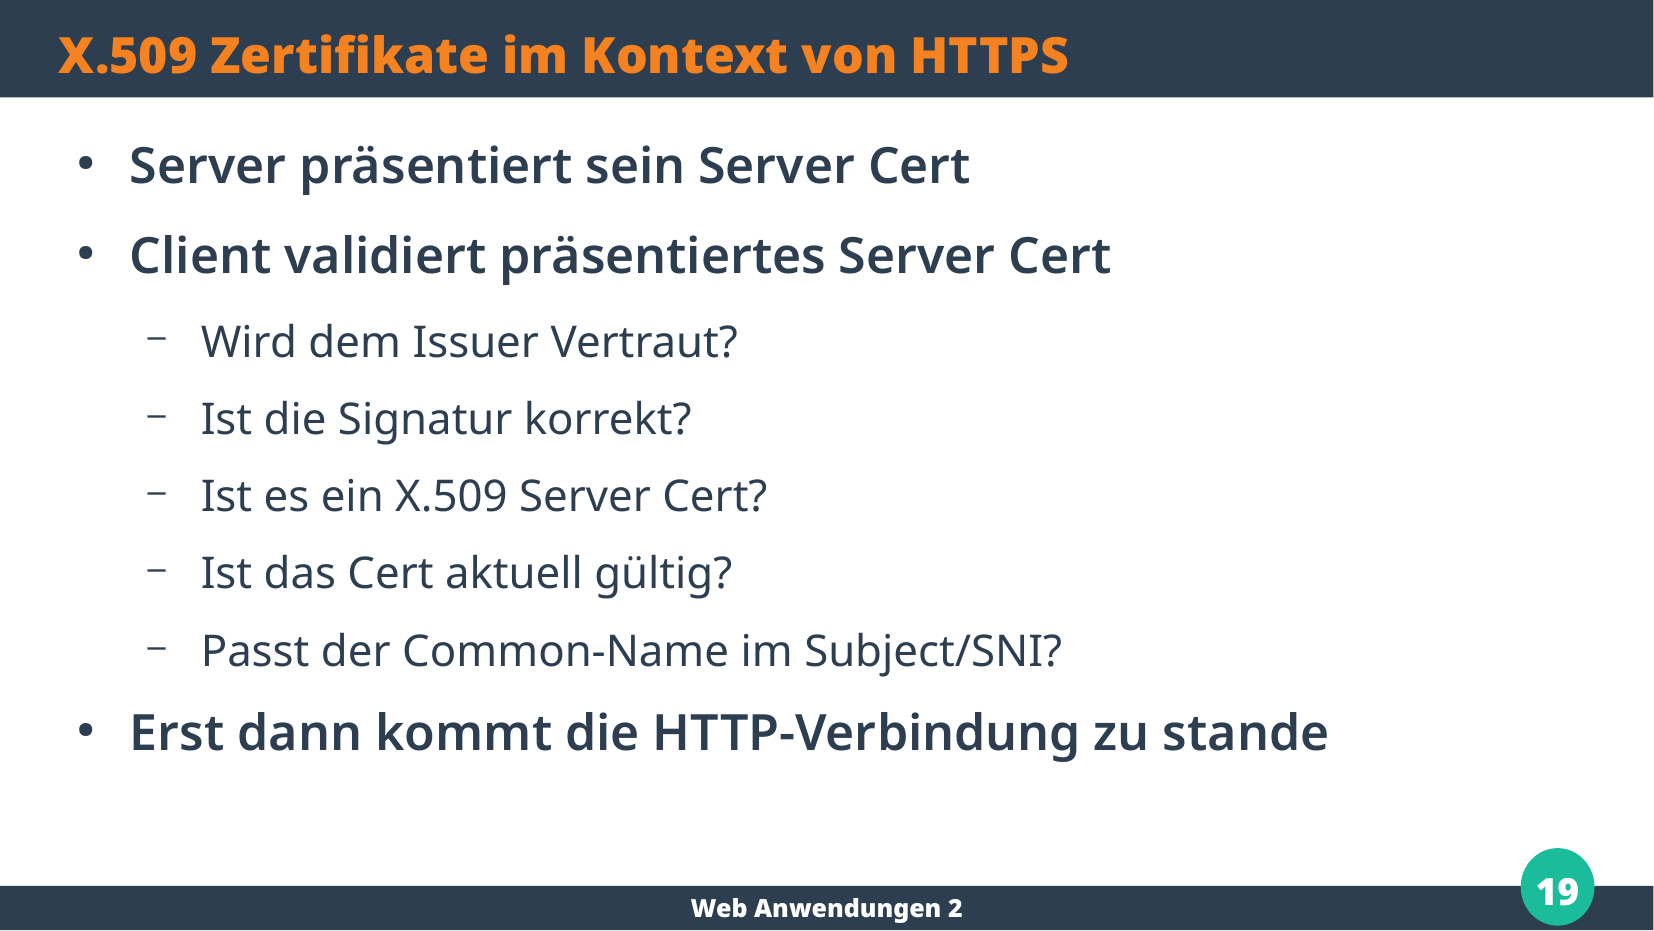

# X.509 Zertifikate im Kontext von HTTPS
Server präsentiert sein Server Cert
Client validiert präsentiertes Server Cert
Wird dem Issuer Vertraut?
Ist die Signatur korrekt?
Ist es ein X.509 Server Cert?
Ist das Cert aktuell gültig?
Passt der Common-Name im Subject/SNI?
Erst dann kommt die HTTP-Verbindung zu stande
19